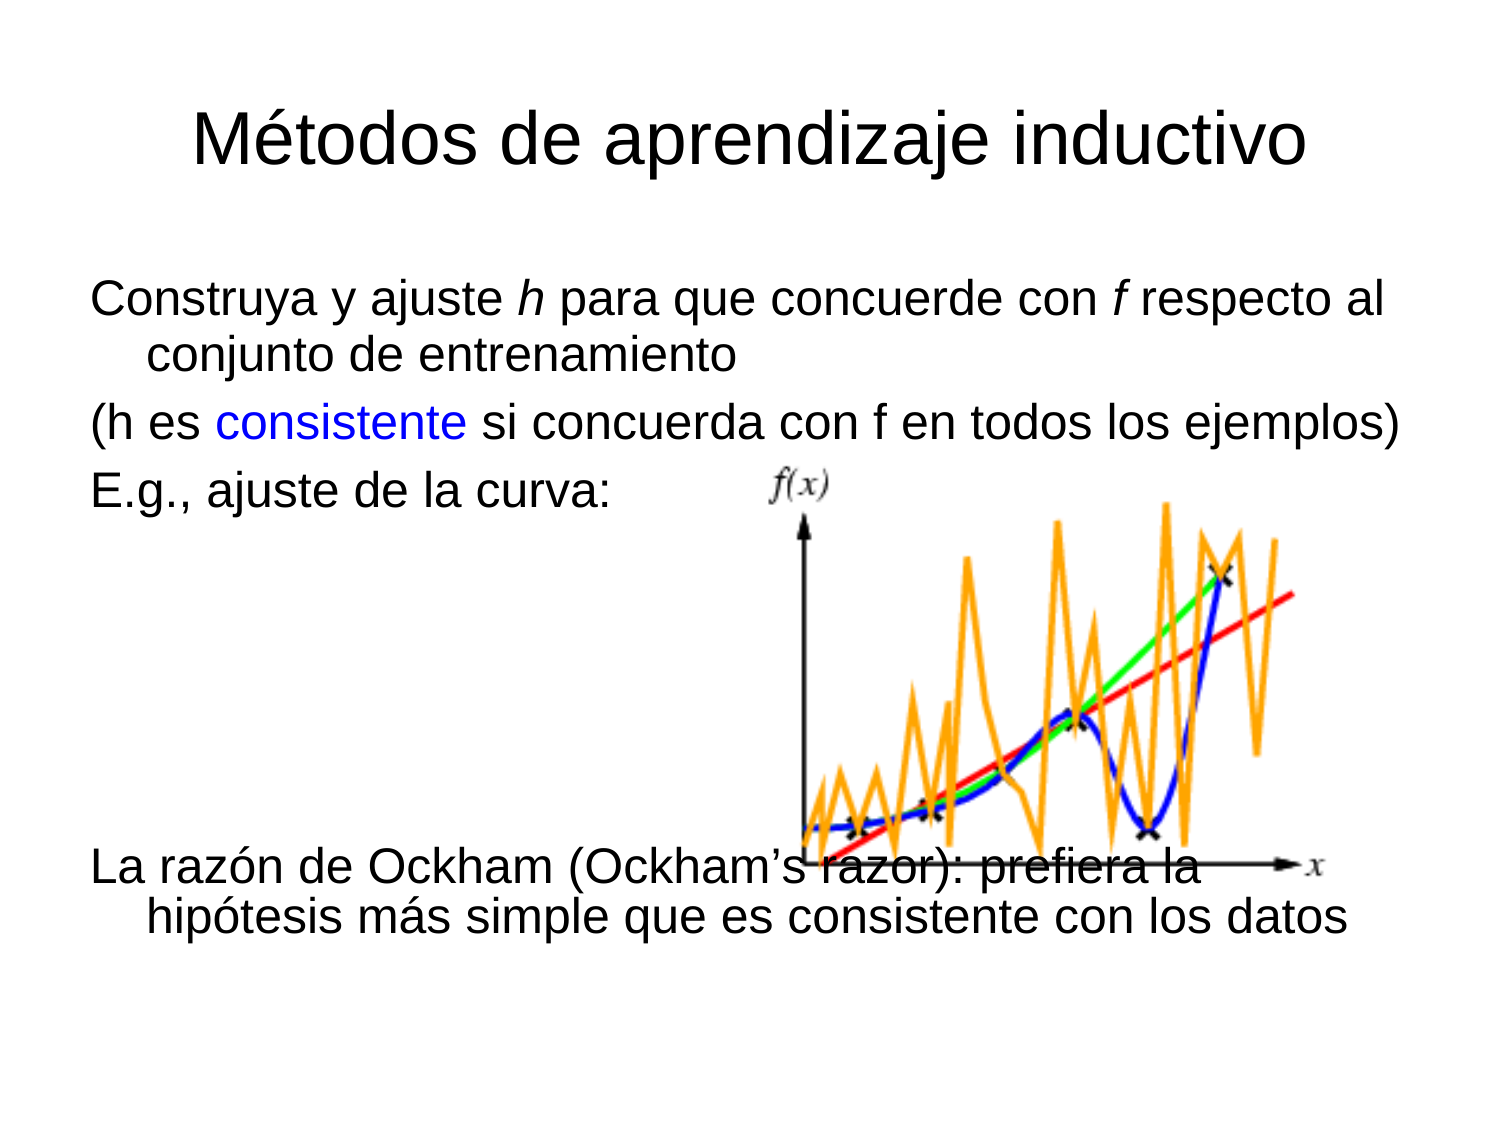

# Métodos de aprendizaje inductivo
Construya y ajuste h para que concuerde con f respecto al conjunto de entrenamiento
(h es consistente si concuerda con f en todos los ejemplos)
E.g., ajuste de la curva:
La razón de Ockham (Ockham’s razor): prefiera la hipótesis más simple que es consistente con los datos